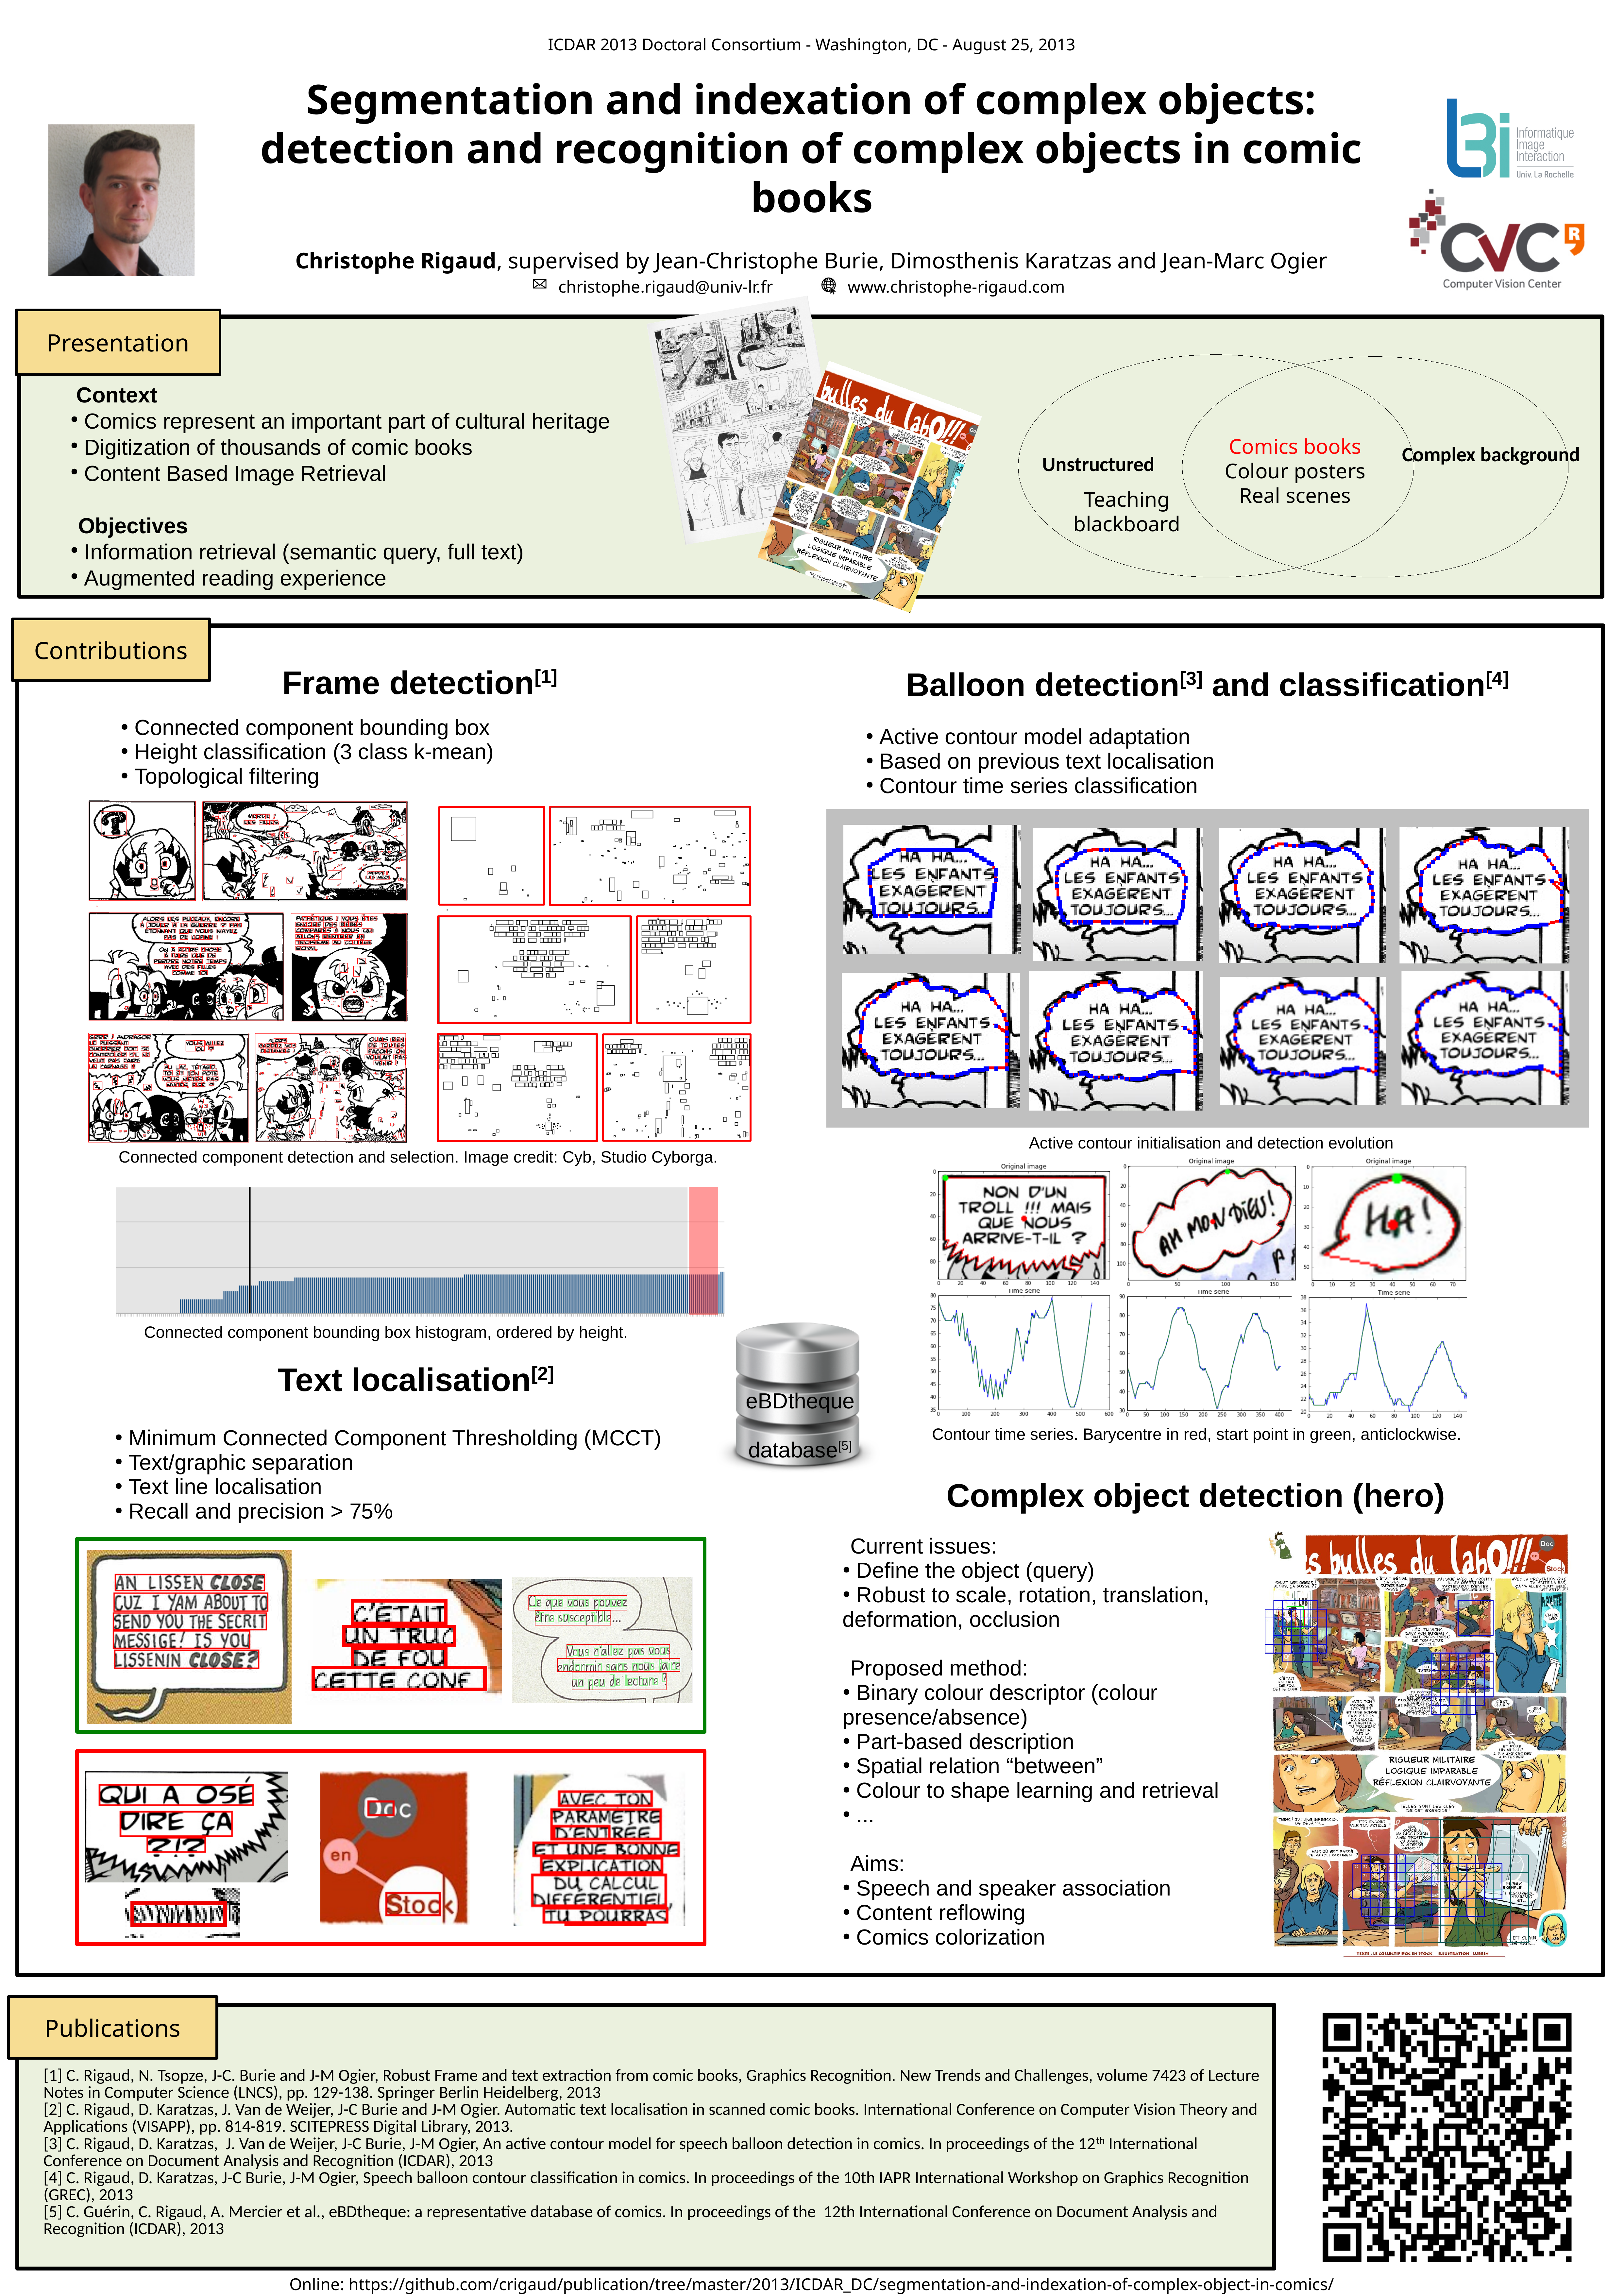

ICDAR 2013 Doctoral Consortium - Washington, DC - August 25, 2013
Segmentation and indexation of complex objects: detection and recognition of complex objects in comic books
Christophe Rigaud, supervised by Jean-Christophe Burie, Dimosthenis Karatzas and Jean-Marc Ogier
christophe.rigaud@univ-lr.fr 			www.christophe-rigaud.com
Presentation
 Context
 Comics represent an important part of cultural heritage
 Digitization of thousands of comic books
 Content Based Image Retrieval
Objectives
 Information retrieval (semantic query, full text)
 Augmented reading experience
Comics books
Colour posters
Real scenes
Complex background
Unstructured
Teaching
blackboard
Contributions
Frame detection[1]
Balloon detection[3] and classification[4]
 Connected component bounding box
 Height classification (3 class k-mean)
 Topological filtering
 Active contour model adaptation
 Based on previous text localisation
 Contour time series classification
Active contour initialisation and detection evolution
Connected component detection and selection. Image credit: Cyb, Studio Cyborga.
Connected component bounding box histogram, ordered by height.
eBDtheque
database[5]
Text localisation[2]
Contour time series. Barycentre in red, start point in green, anticlockwise.
 Minimum Connected Component Thresholding (MCCT)
 Text/graphic separation
 Text line localisation
 Recall and precision > 75%
Complex object detection (hero)
Current issues:
 Define the object (query)
 Robust to scale, rotation, translation, deformation, occlusion
Proposed method:
 Binary colour descriptor (colour presence/absence)
 Part-based description
 Spatial relation “between”
 Colour to shape learning and retrieval
 ...
Aims:
 Speech and speaker association
 Content reflowing
 Comics colorization
Publications
[1] C. Rigaud, N. Tsopze, J-C. Burie and J-M Ogier, Robust Frame and text extraction from comic books, Graphics Recognition. New Trends and Challenges, volume 7423 of Lecture Notes in Computer Science (LNCS), pp. 129-138. Springer Berlin Heidelberg, 2013
[2] C. Rigaud, D. Karatzas, J. Van de Weijer, J-C Burie and J-M Ogier. Automatic text localisation in scanned comic books. International Conference on Computer Vision Theory and Applications (VISAPP), pp. 814-819. SCITEPRESS Digital Library, 2013.
[3] C. Rigaud, D. Karatzas, J. Van de Weijer, J-C Burie, J-M Ogier, An active contour model for speech balloon detection in comics. In proceedings of the 12th International Conference on Document Analysis and Recognition (ICDAR), 2013
[4] C. Rigaud, D. Karatzas, J-C Burie, J-M Ogier, Speech balloon contour classification in comics. In proceedings of the 10th IAPR International Workshop on Graphics Recognition (GREC), 2013
[5] C. Guérin, C. Rigaud, A. Mercier et al., eBDtheque: a representative database of comics. In proceedings of the 12th International Conference on Document Analysis and Recognition (ICDAR), 2013
Online: https://github.com/crigaud/publication/tree/master/2013/ICDAR_DC/segmentation-and-indexation-of-complex-object-in-comics/